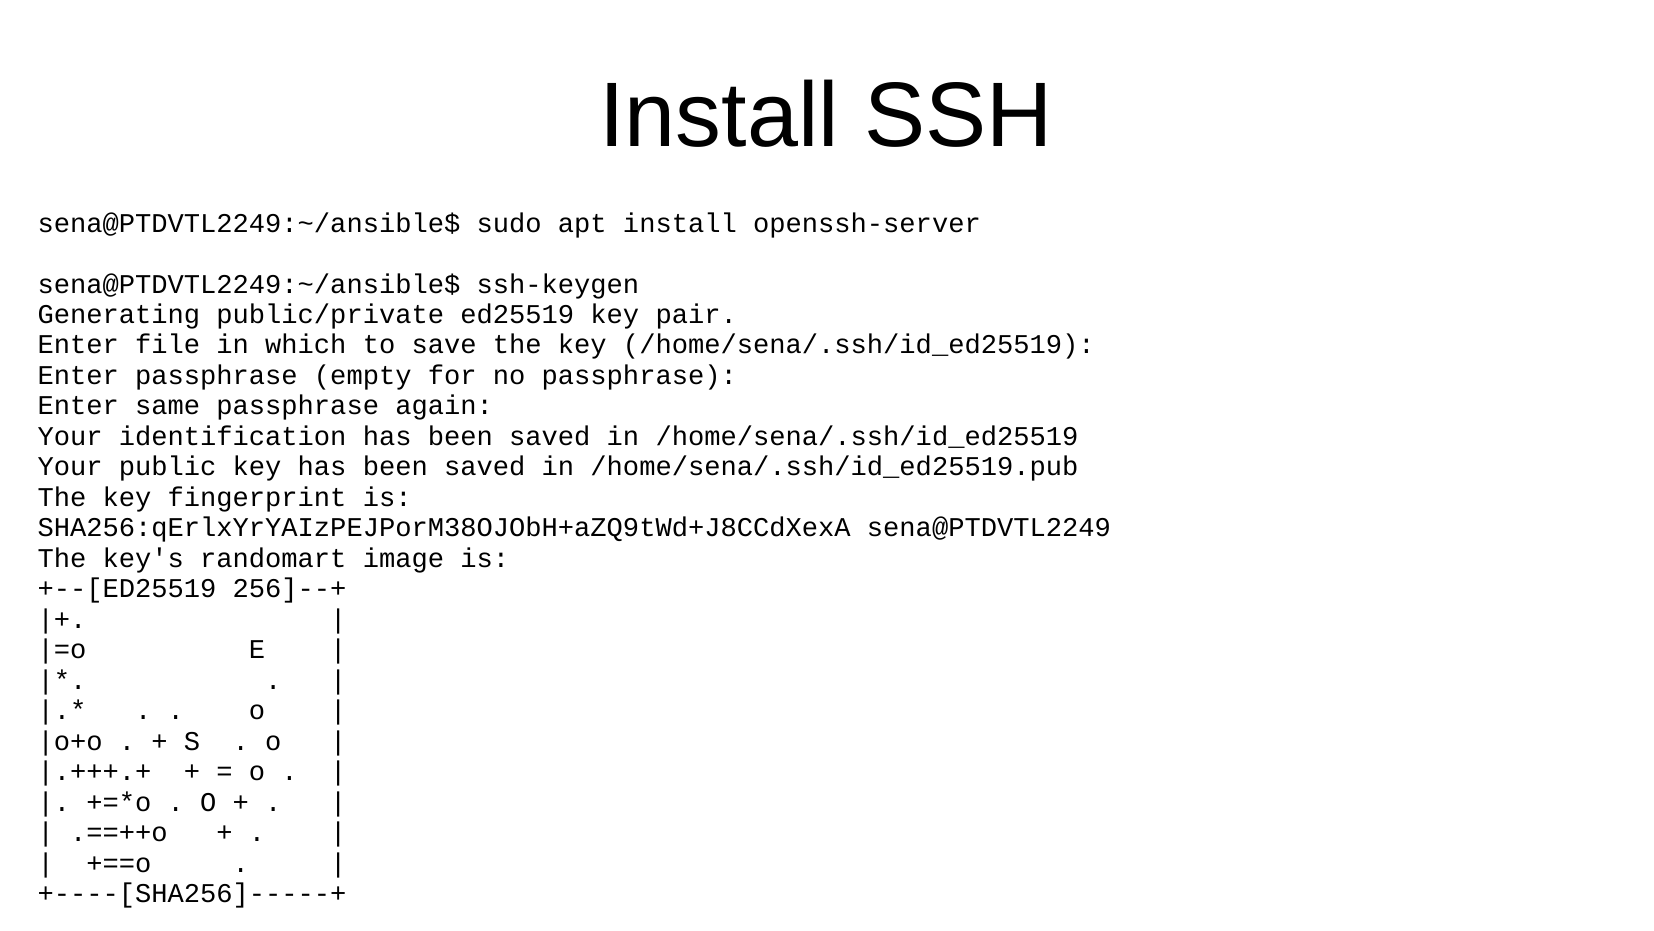

# Install SSH
sena@PTDVTL2249:~/ansible$ sudo apt install openssh-server
sena@PTDVTL2249:~/ansible$ ssh-keygen
Generating public/private ed25519 key pair.
Enter file in which to save the key (/home/sena/.ssh/id_ed25519):
Enter passphrase (empty for no passphrase):
Enter same passphrase again:
Your identification has been saved in /home/sena/.ssh/id_ed25519
Your public key has been saved in /home/sena/.ssh/id_ed25519.pub
The key fingerprint is:
SHA256:qErlxYrYAIzPEJPorM38OJObH+aZQ9tWd+J8CCdXexA sena@PTDVTL2249
The key's randomart image is:
+--[ED25519 256]--+
|+. |
|=o E |
|*. . |
|.* . . o |
|o+o . + S . o |
|.+++.+ + = o . |
|. +=*o . O + . |
| .==++o + . |
| +==o . |
+----[SHA256]-----+